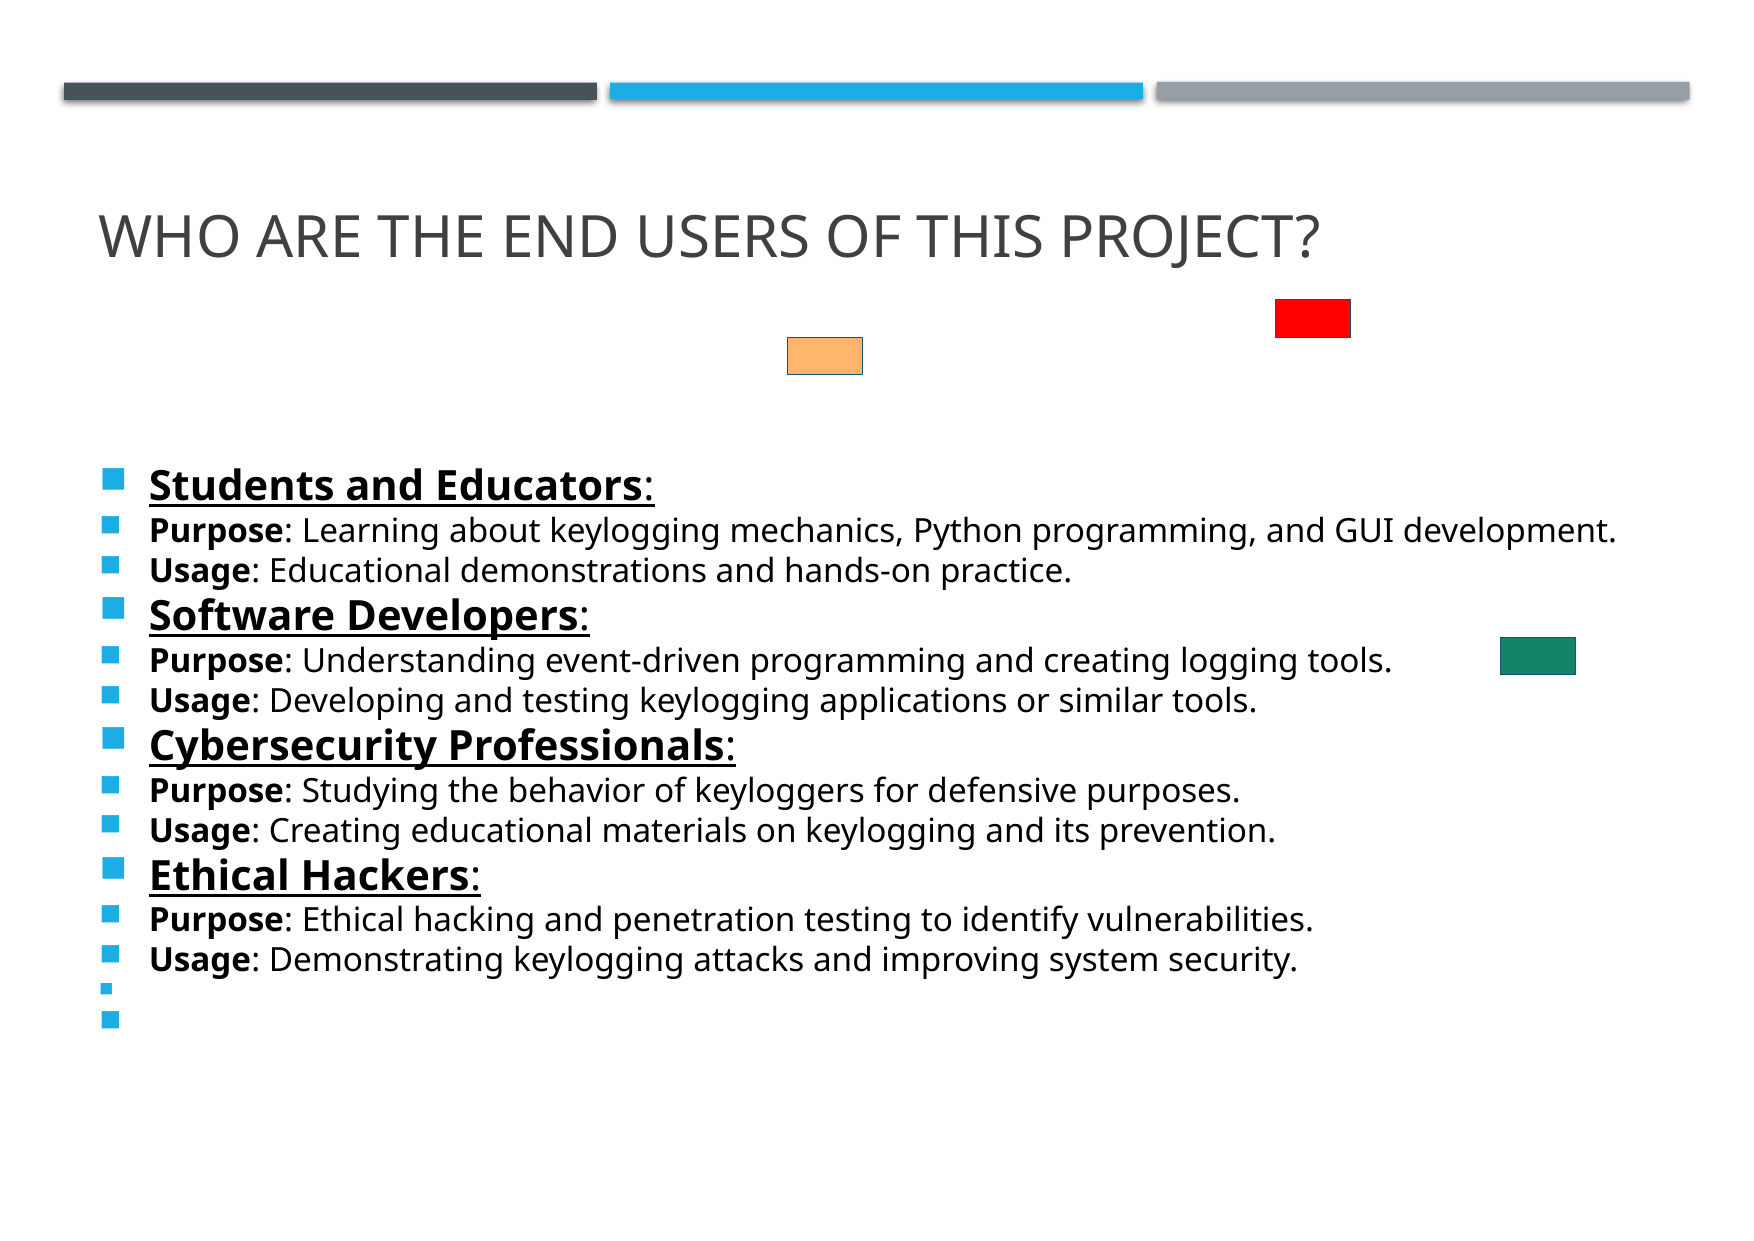

# WHO ARE THE END USERS of this project?
Students and Educators:
Purpose: Learning about keylogging mechanics, Python programming, and GUI development.
Usage: Educational demonstrations and hands-on practice.
Software Developers:
Purpose: Understanding event-driven programming and creating logging tools.
Usage: Developing and testing keylogging applications or similar tools.
Cybersecurity Professionals:
Purpose: Studying the behavior of keyloggers for defensive purposes.
Usage: Creating educational materials on keylogging and its prevention.
Ethical Hackers:
Purpose: Ethical hacking and penetration testing to identify vulnerabilities.
Usage: Demonstrating keylogging attacks and improving system security.